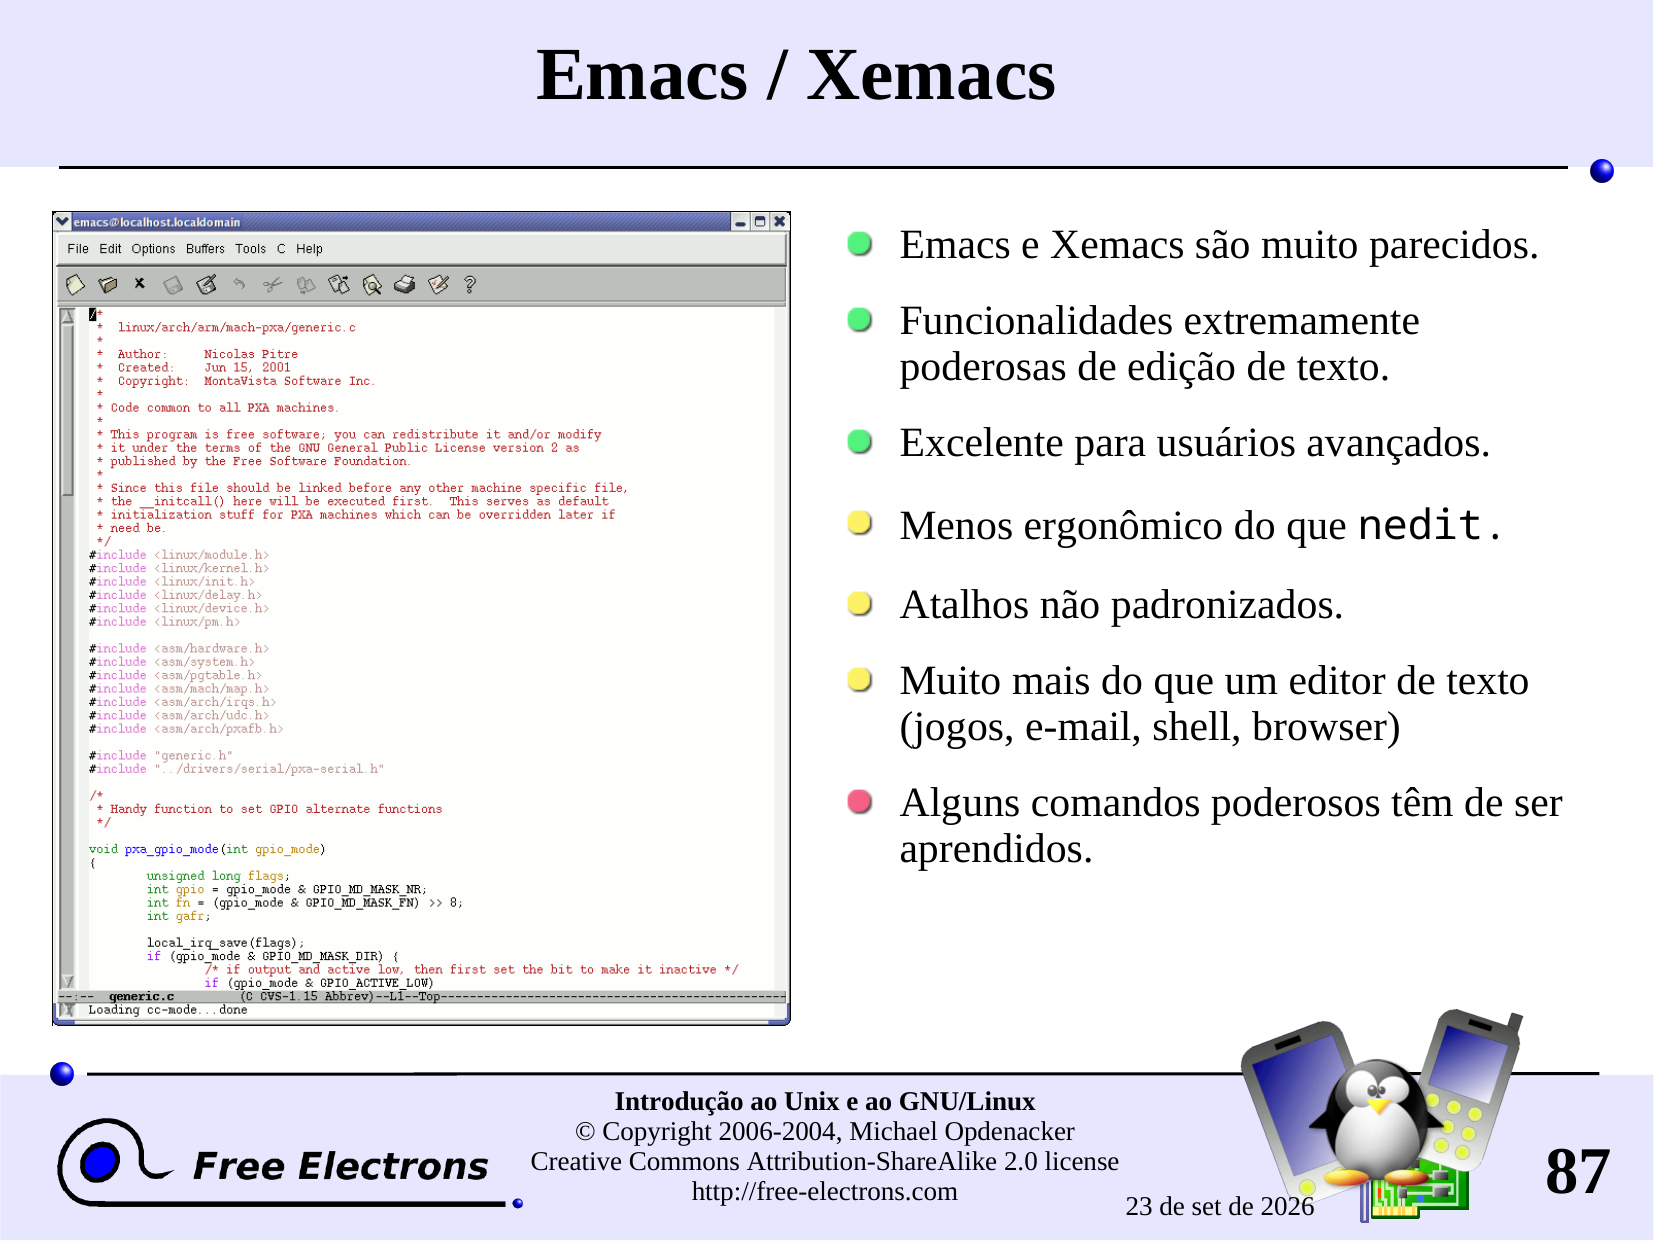

# Emacs / Xemacs
Emacs e Xemacs são muito parecidos.
Funcionalidades extremamente poderosas de edição de texto.
Excelente para usuários avançados.
Menos ergonômico do que nedit.
Atalhos não padronizados.
Muito mais do que um editor de texto (jogos, e-mail, shell, browser)
Alguns comandos poderosos têm de ser aprendidos.